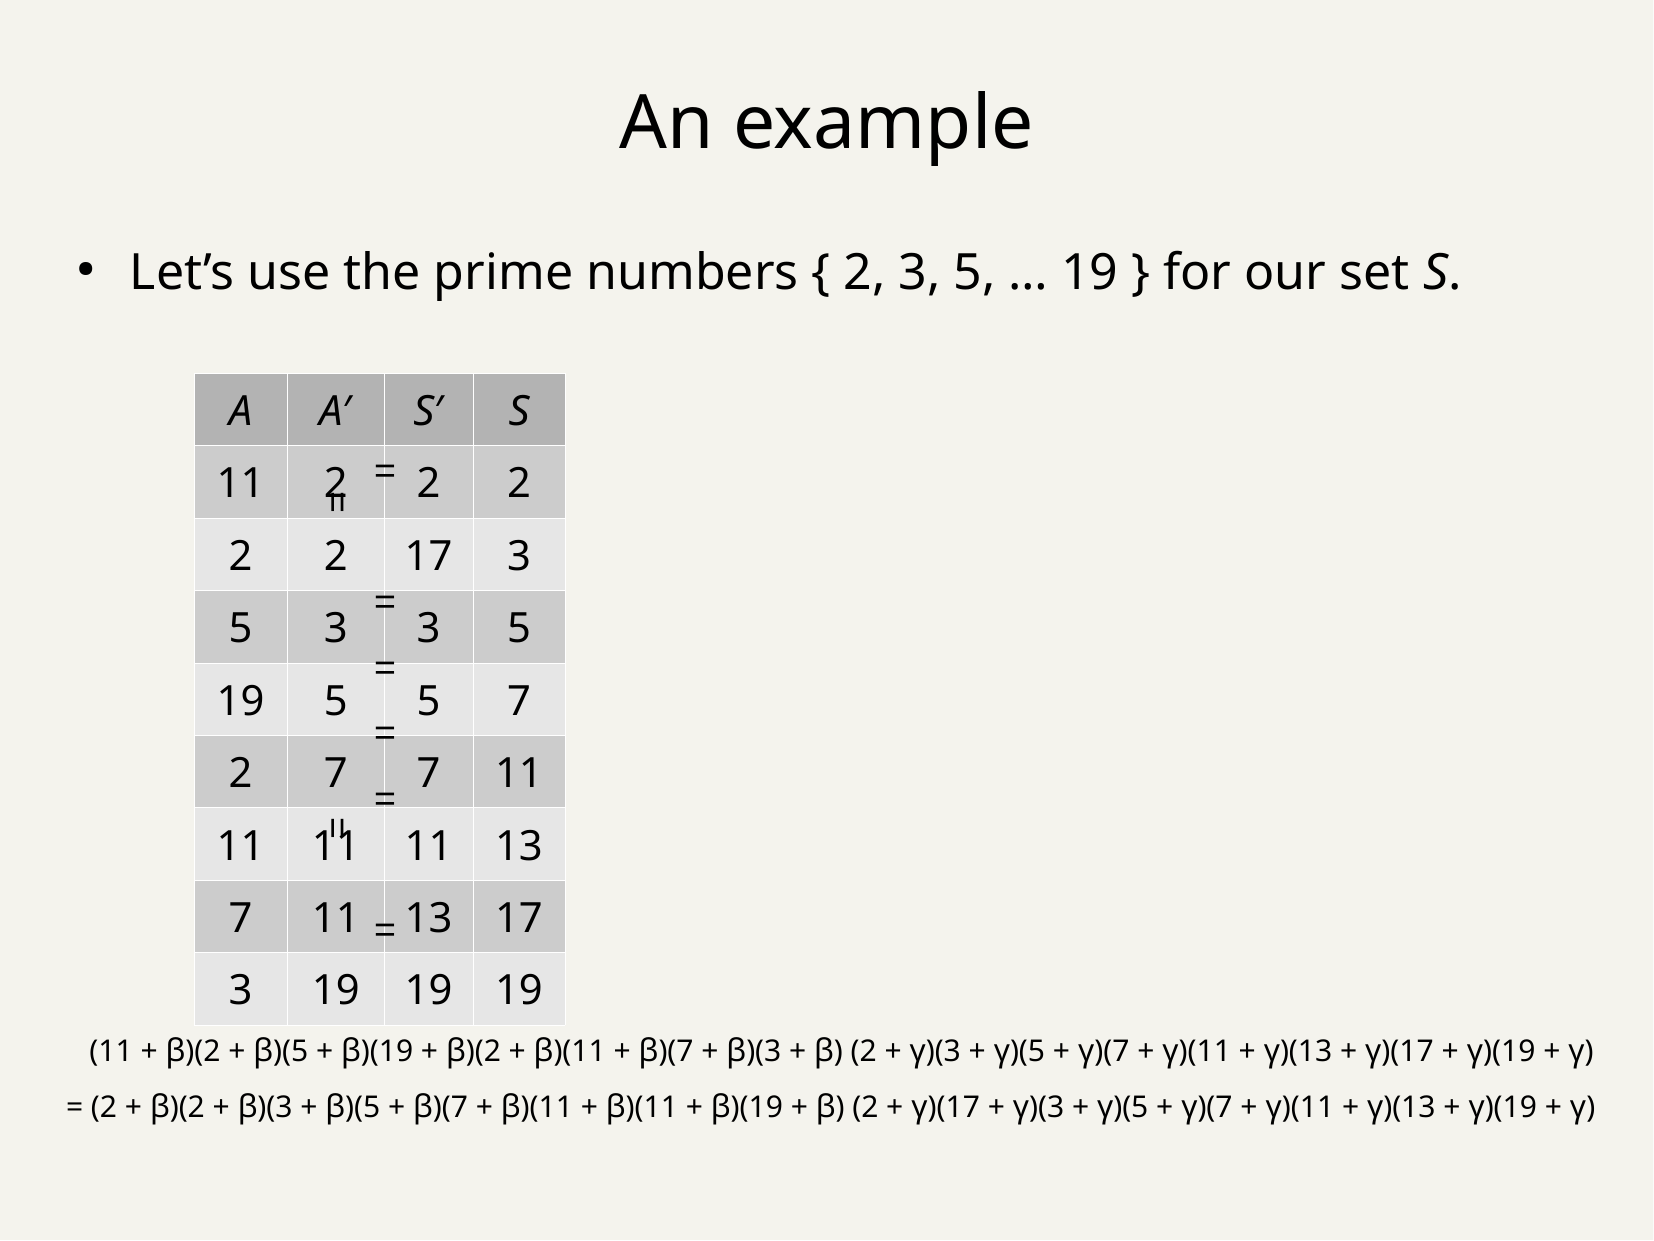

# An example
Let’s use the prime numbers { 2, 3, 5, … 19 } for our set S.
| A | A′ | S′ | S |
| --- | --- | --- | --- |
| 11 | 2 | 2 | 2 |
| 2 | 2 | 17 | 3 |
| 5 | 3 | 3 | 5 |
| 19 | 5 | 5 | 7 |
| 2 | 7 | 7 | 11 |
| 11 | 11 | 11 | 13 |
| 7 | 11 | 13 | 17 |
| 3 | 19 | 19 | 19 |
=
=
=
=
=
=
= =
 (11 + β)(2 + β)(5 + β)(19 + β)(2 + β)(11 + β)(7 + β)(3 + β) (2 + γ)(3 + γ)(5 + γ)(7 + γ)(11 + γ)(13 + γ)(17 + γ)(19 + γ)
= (2 + β)(2 + β)(3 + β)(5 + β)(7 + β)(11 + β)(11 + β)(19 + β) (2 + γ)(17 + γ)(3 + γ)(5 + γ)(7 + γ)(11 + γ)(13 + γ)(19 + γ)